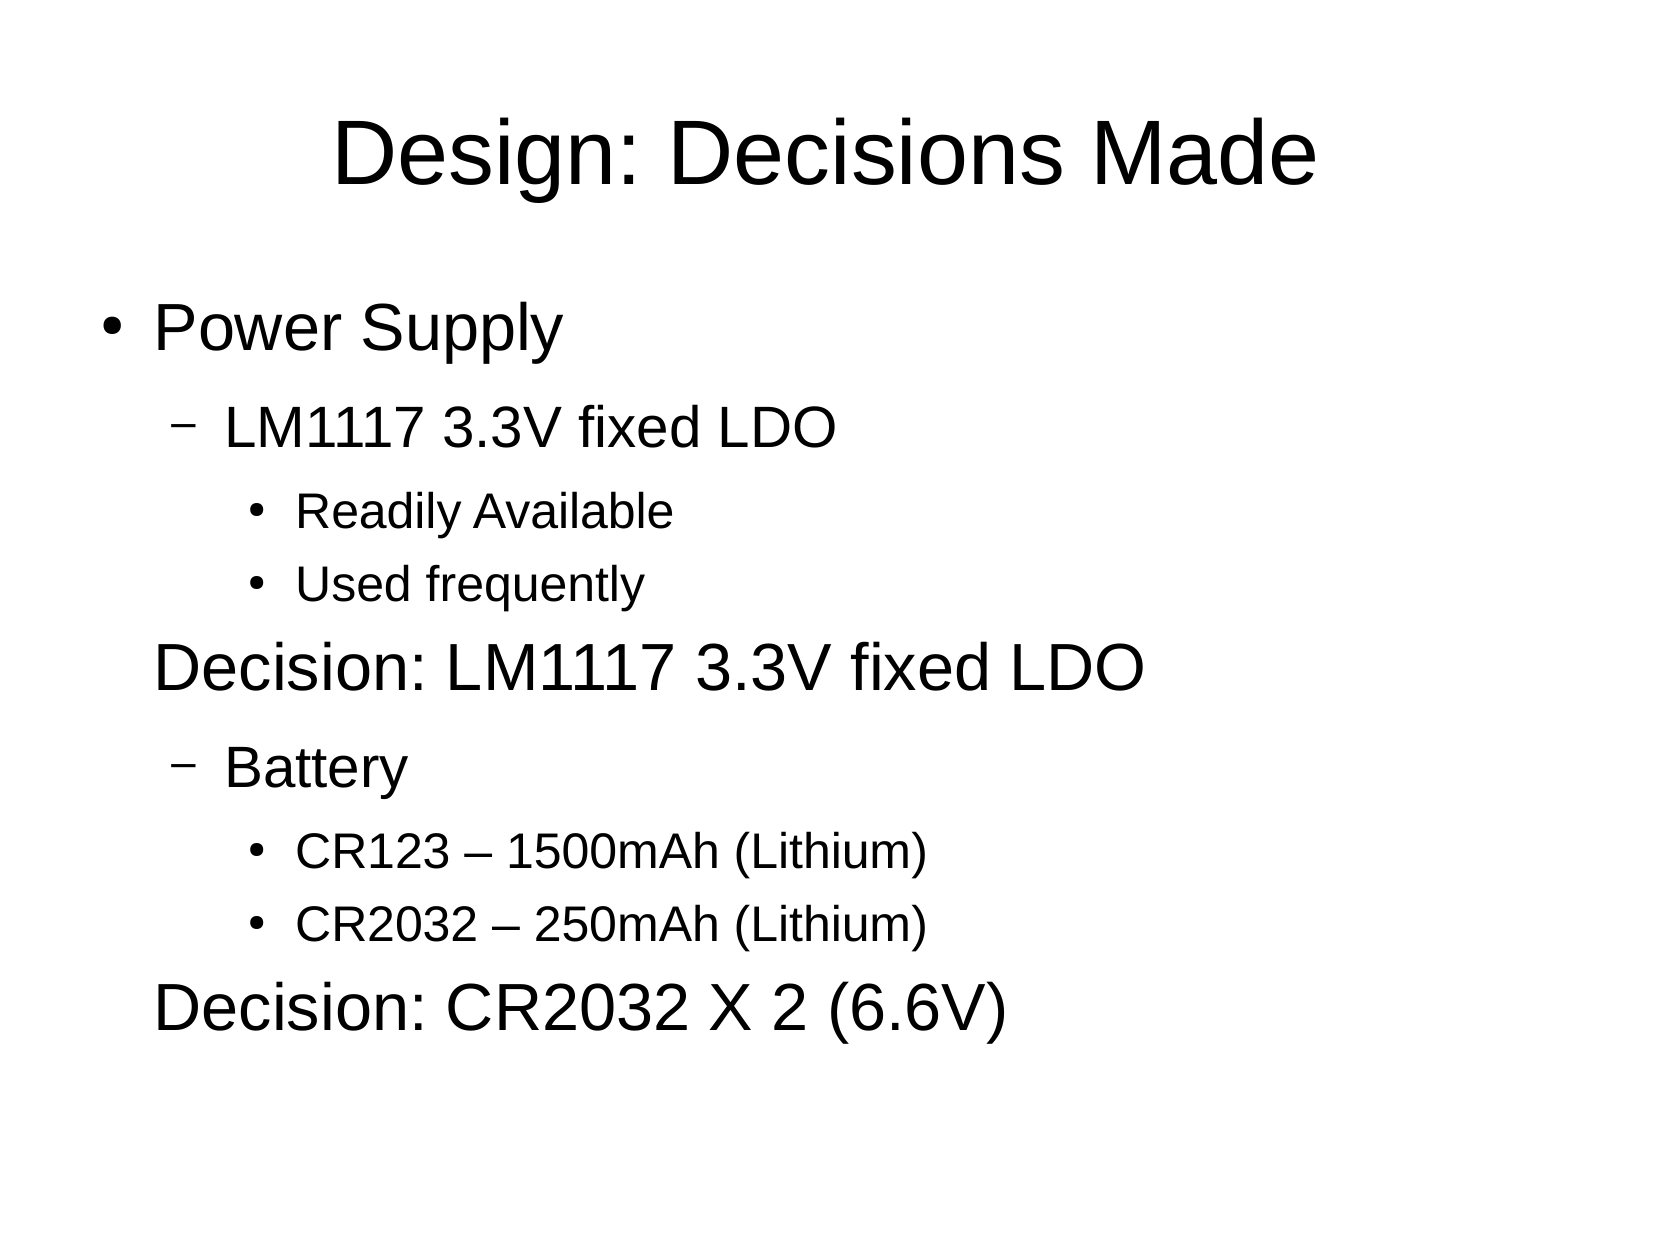

# Design: Decisions Made
Power Supply
LM1117 3.3V fixed LDO
Readily Available
Used frequently
Decision: LM1117 3.3V fixed LDO
Battery
CR123 – 1500mAh (Lithium)
CR2032 – 250mAh (Lithium)
Decision: CR2032 X 2 (6.6V)